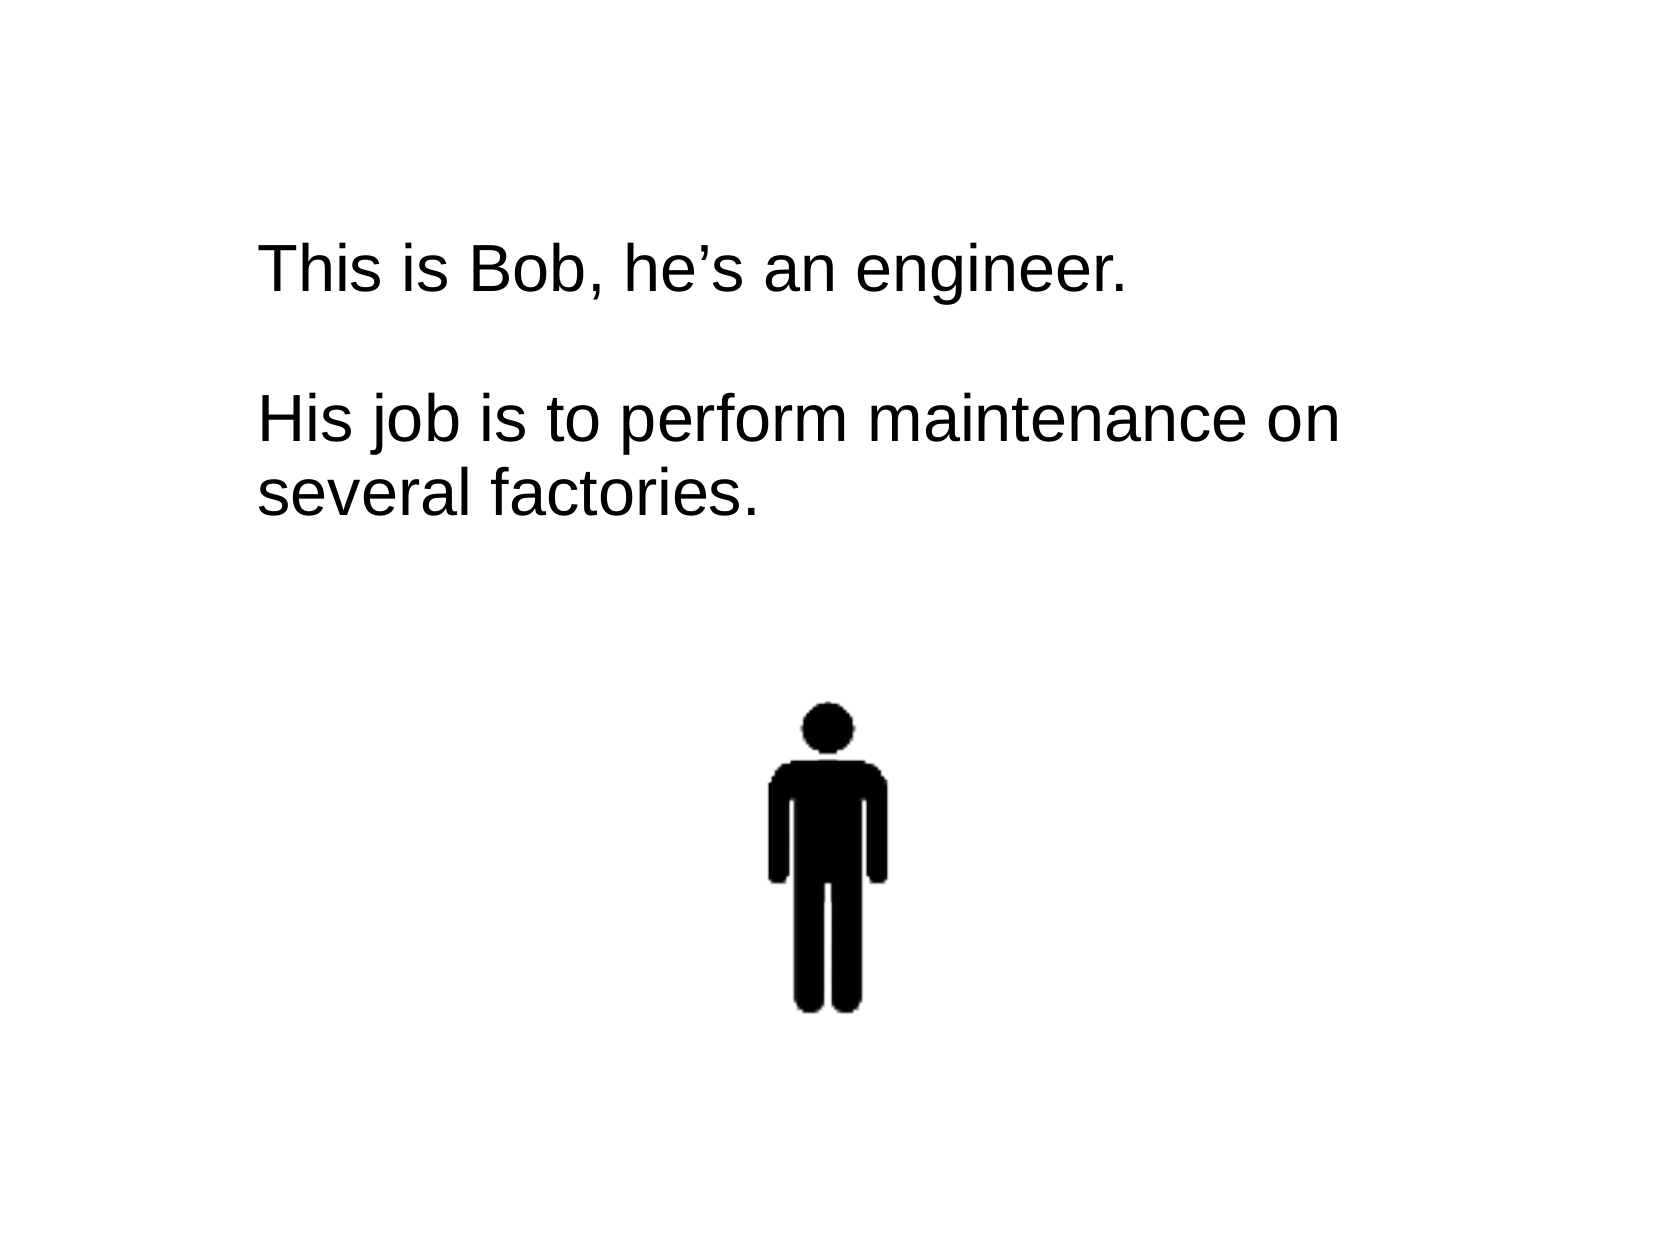

This is Bob, he’s an engineer.
His job is to perform maintenance on several factories.